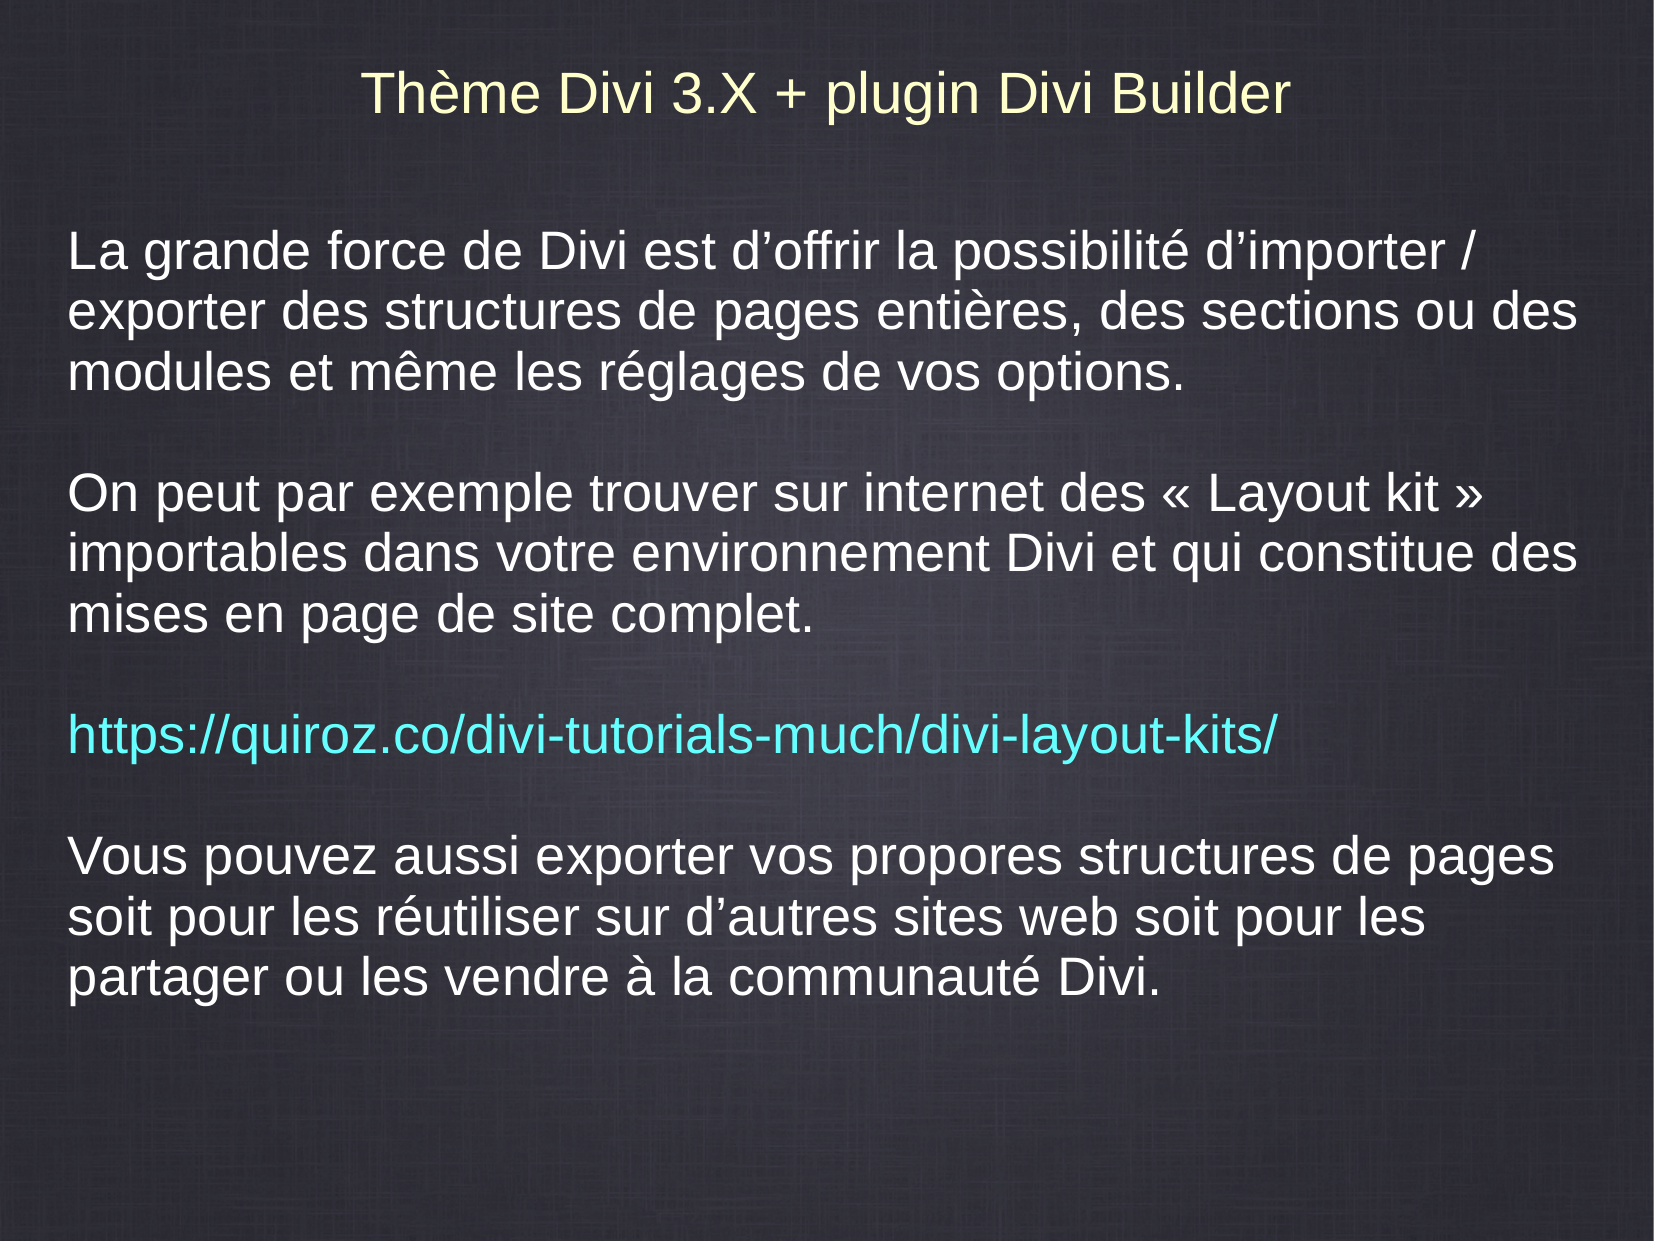

Thème Divi 3.X + plugin Divi Builder
La grande force de Divi est d’offrir la possibilité d’importer / exporter des structures de pages entières, des sections ou des modules et même les réglages de vos options.
On peut par exemple trouver sur internet des « Layout kit »	 importables dans votre environnement Divi et qui constitue des mises en page de site complet.
https://quiroz.co/divi-tutorials-much/divi-layout-kits/
Vous pouvez aussi exporter vos propores structures de pages soit pour les réutiliser sur d’autres sites web soit pour les partager ou les vendre à la communauté Divi.